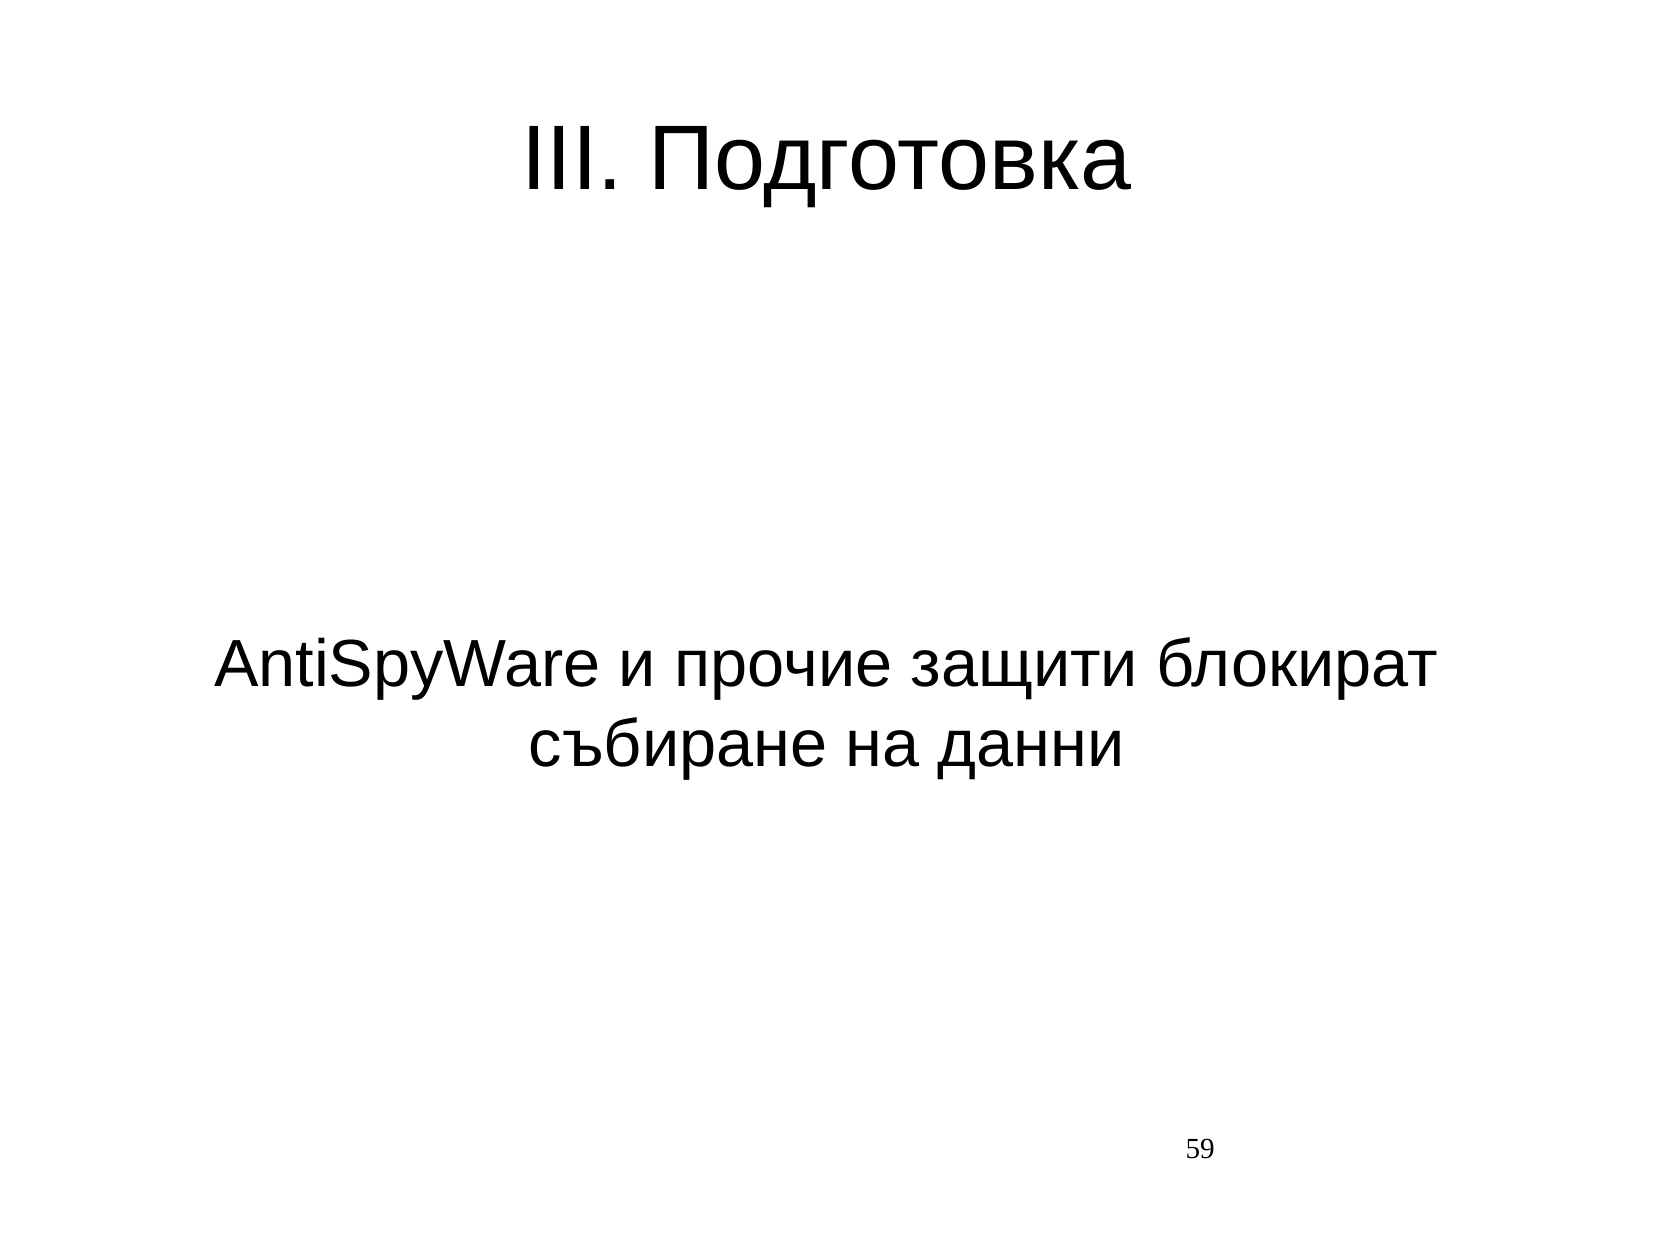

# III. Подготовка
AntiSpyWare и прочие защити блокират събиране на данни